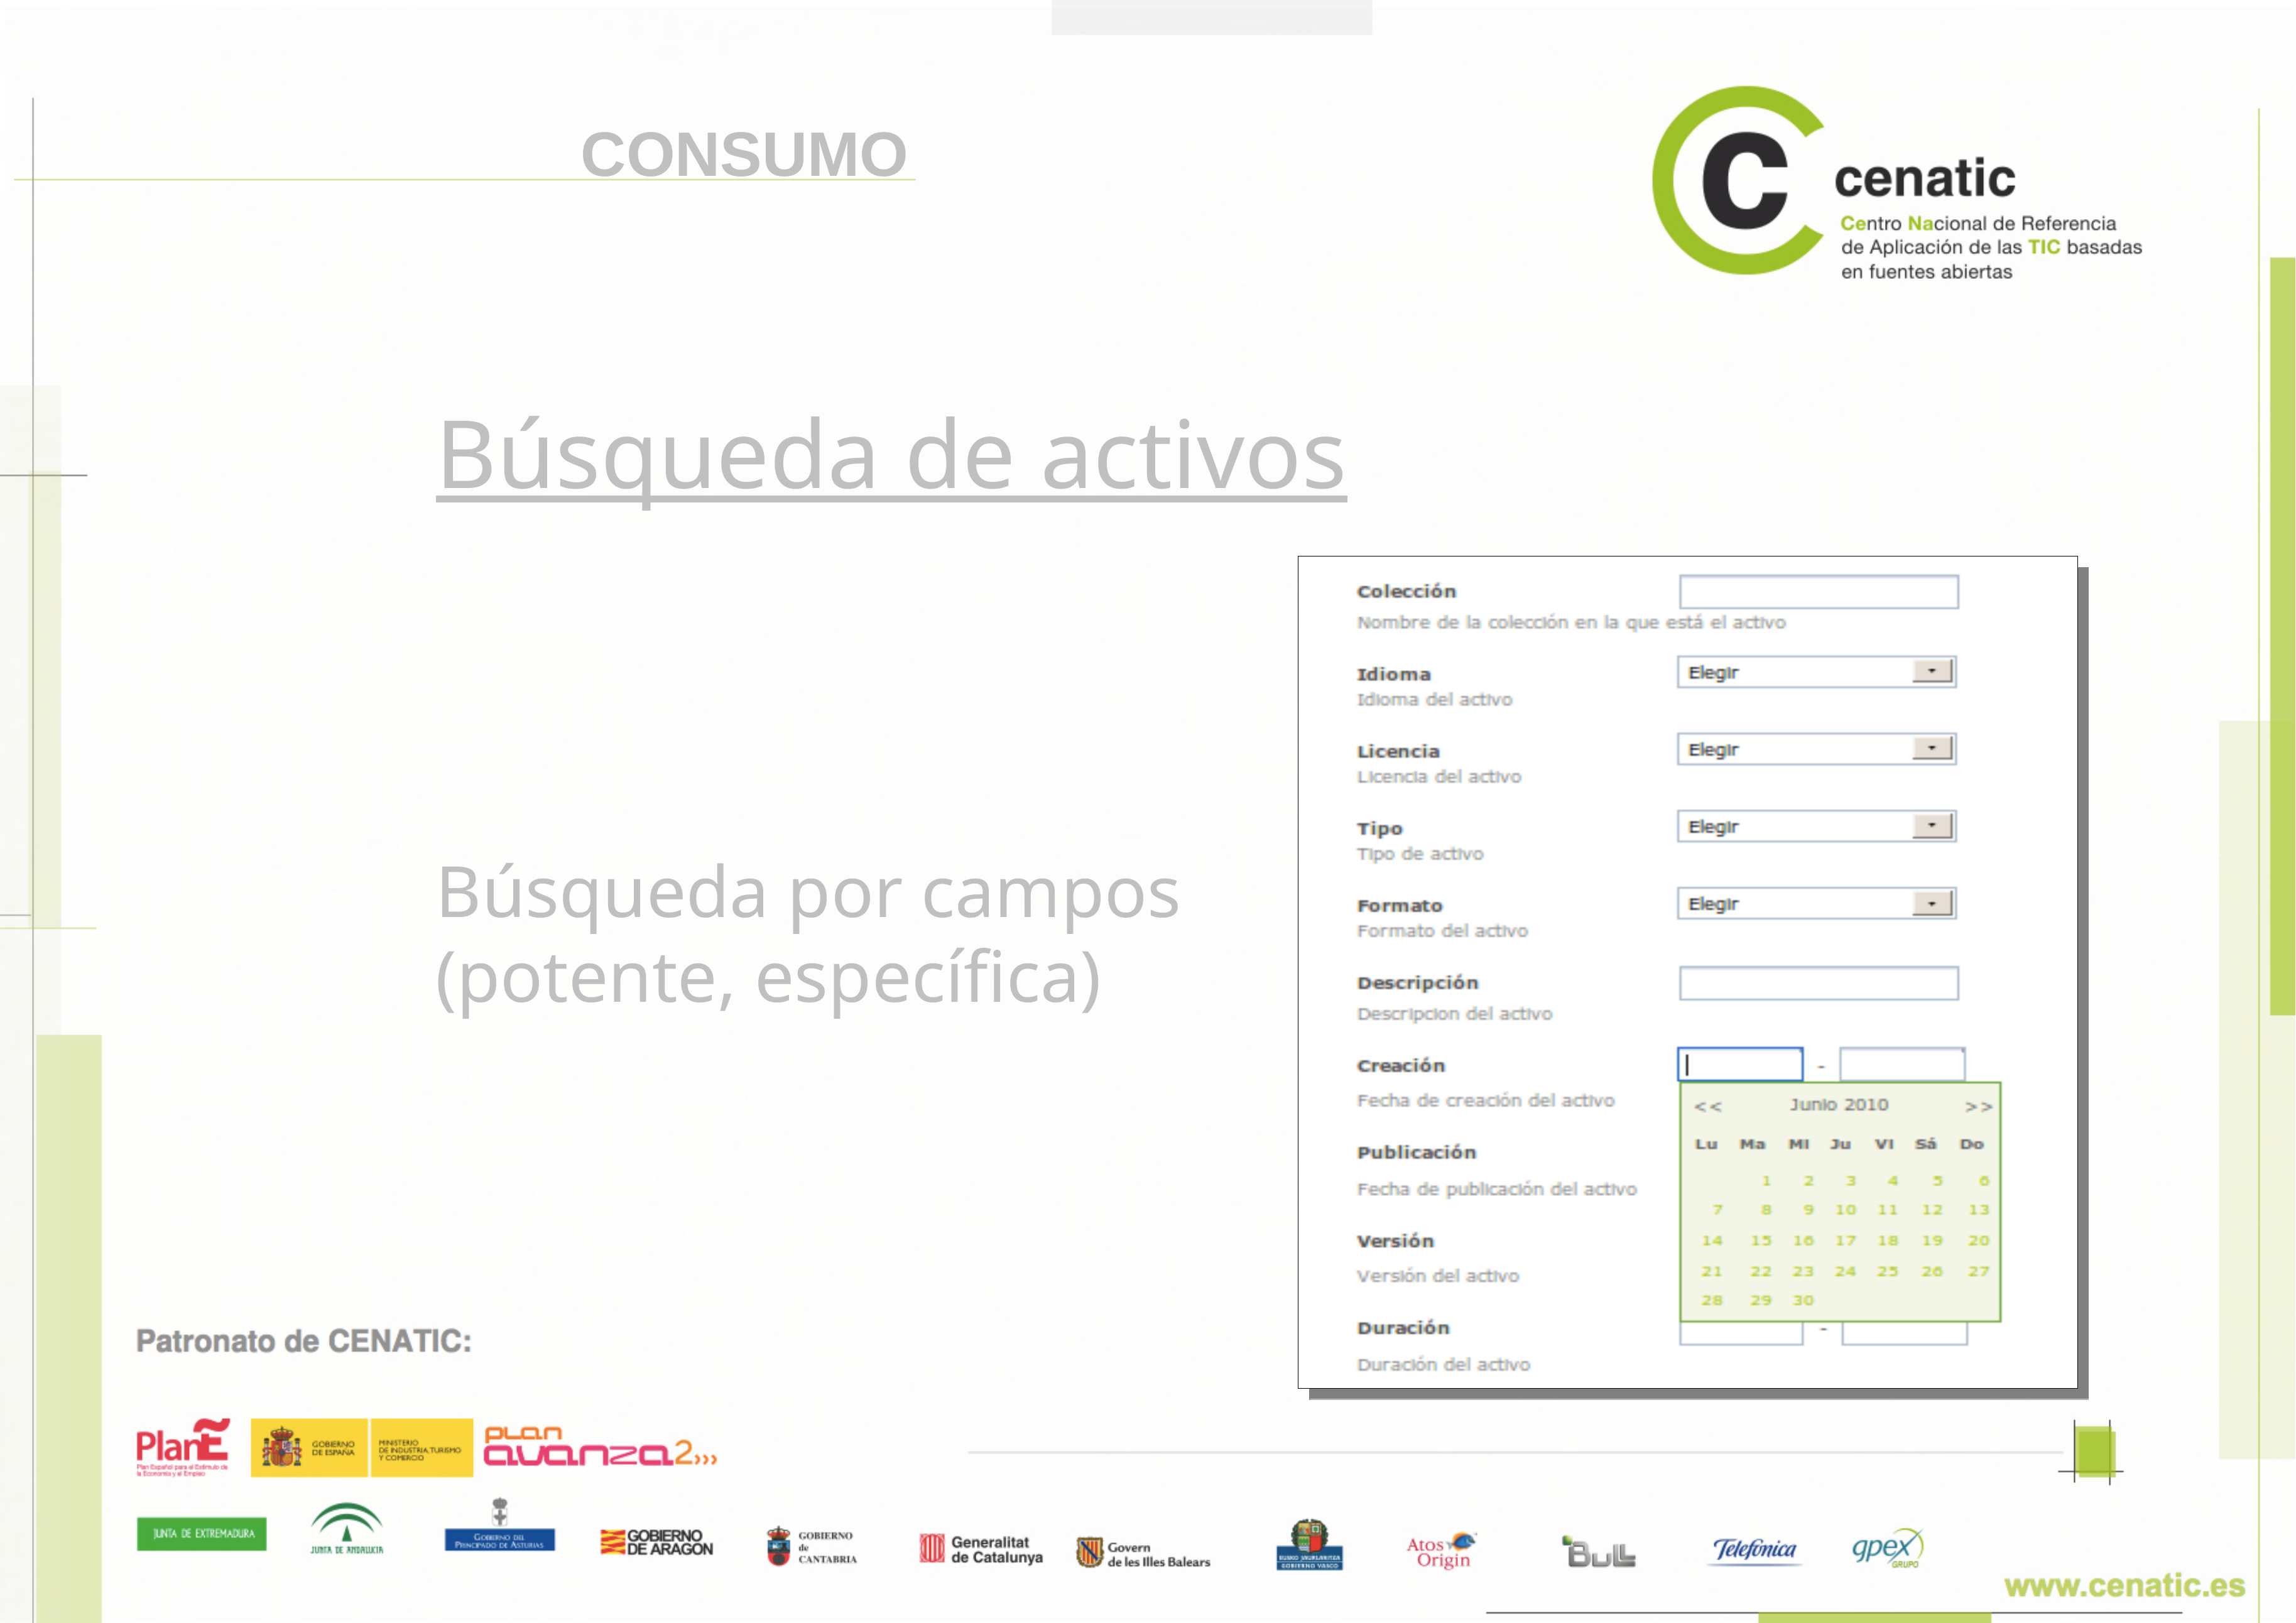

CONSUMO
Búsqueda de activos
Búsqueda por campos
(potente, específica)